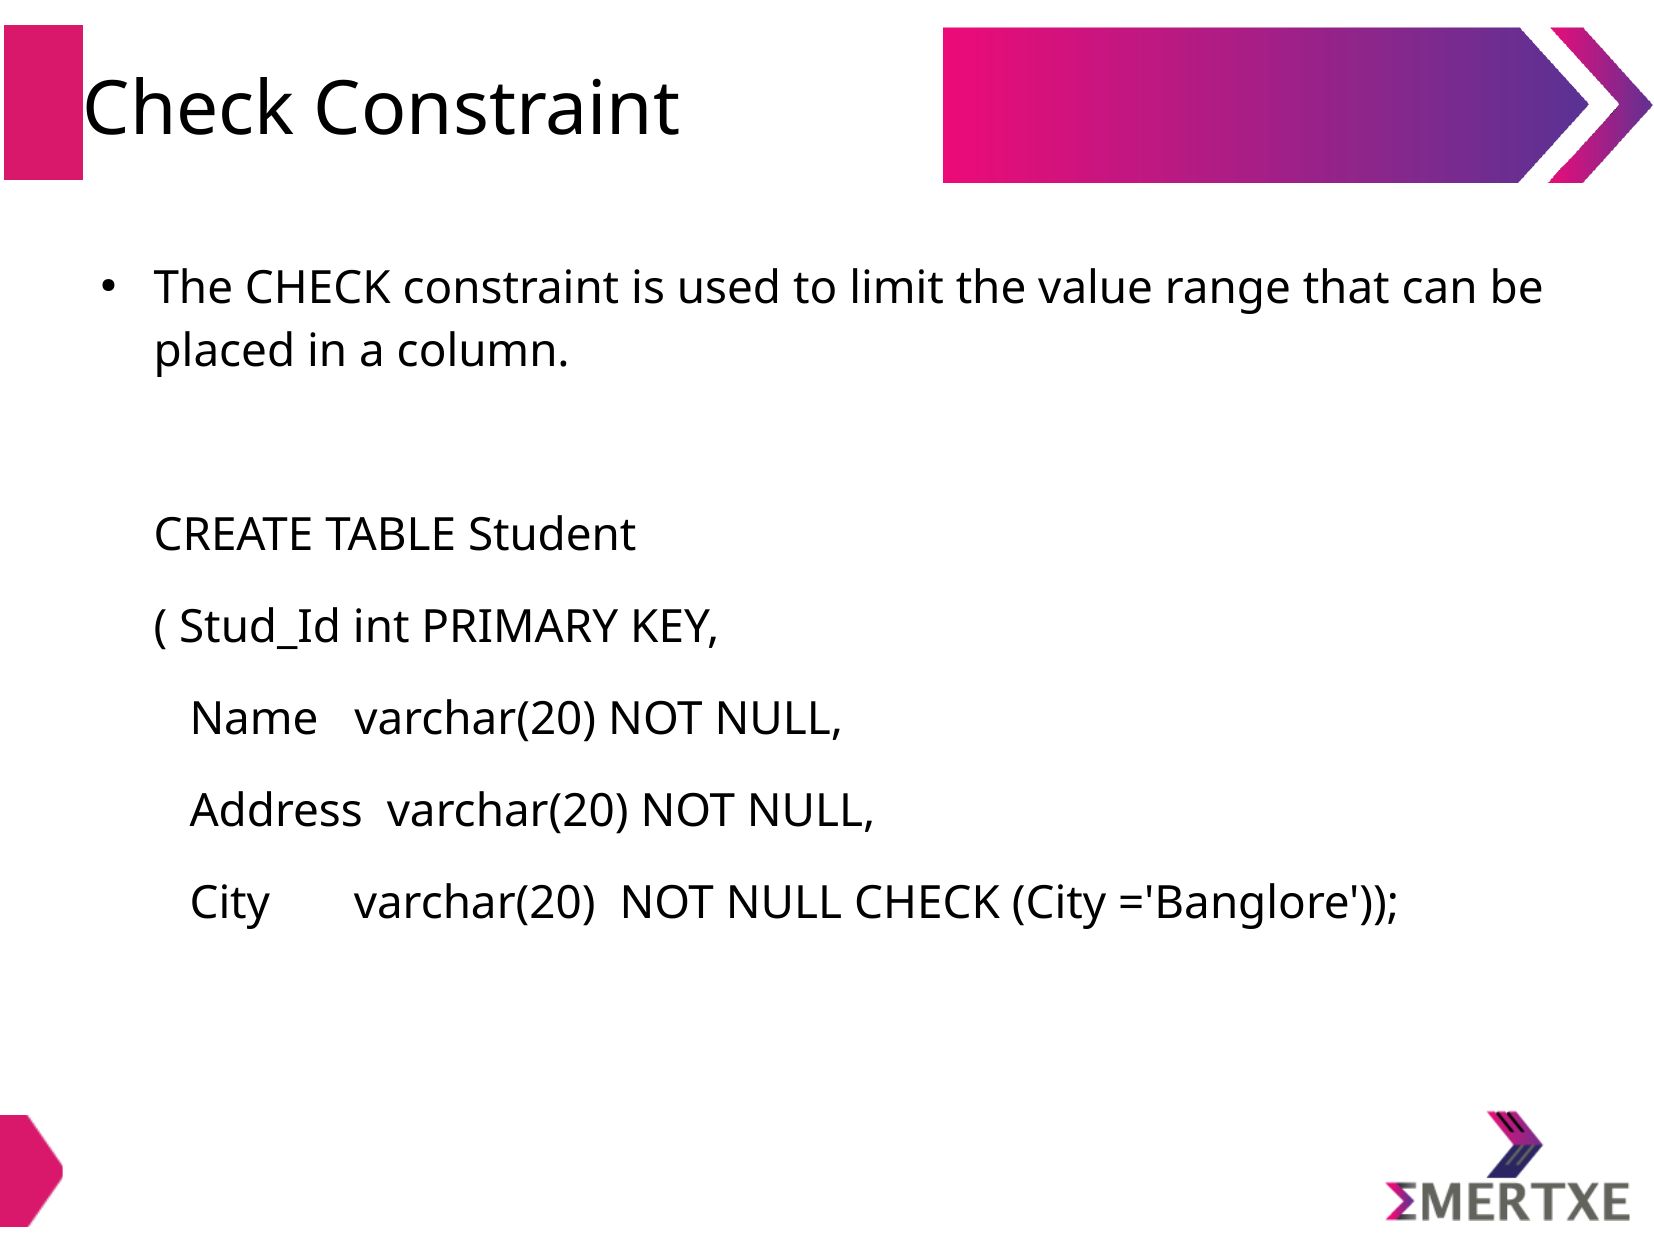

# Check Constraint
The CHECK constraint is used to limit the value range that can be placed in a column.
CREATE TABLE Student
( Stud_Id int PRIMARY KEY,
 Name varchar(20) NOT NULL,
 Address varchar(20) NOT NULL,
 City varchar(20) NOT NULL CHECK (City ='Banglore'));